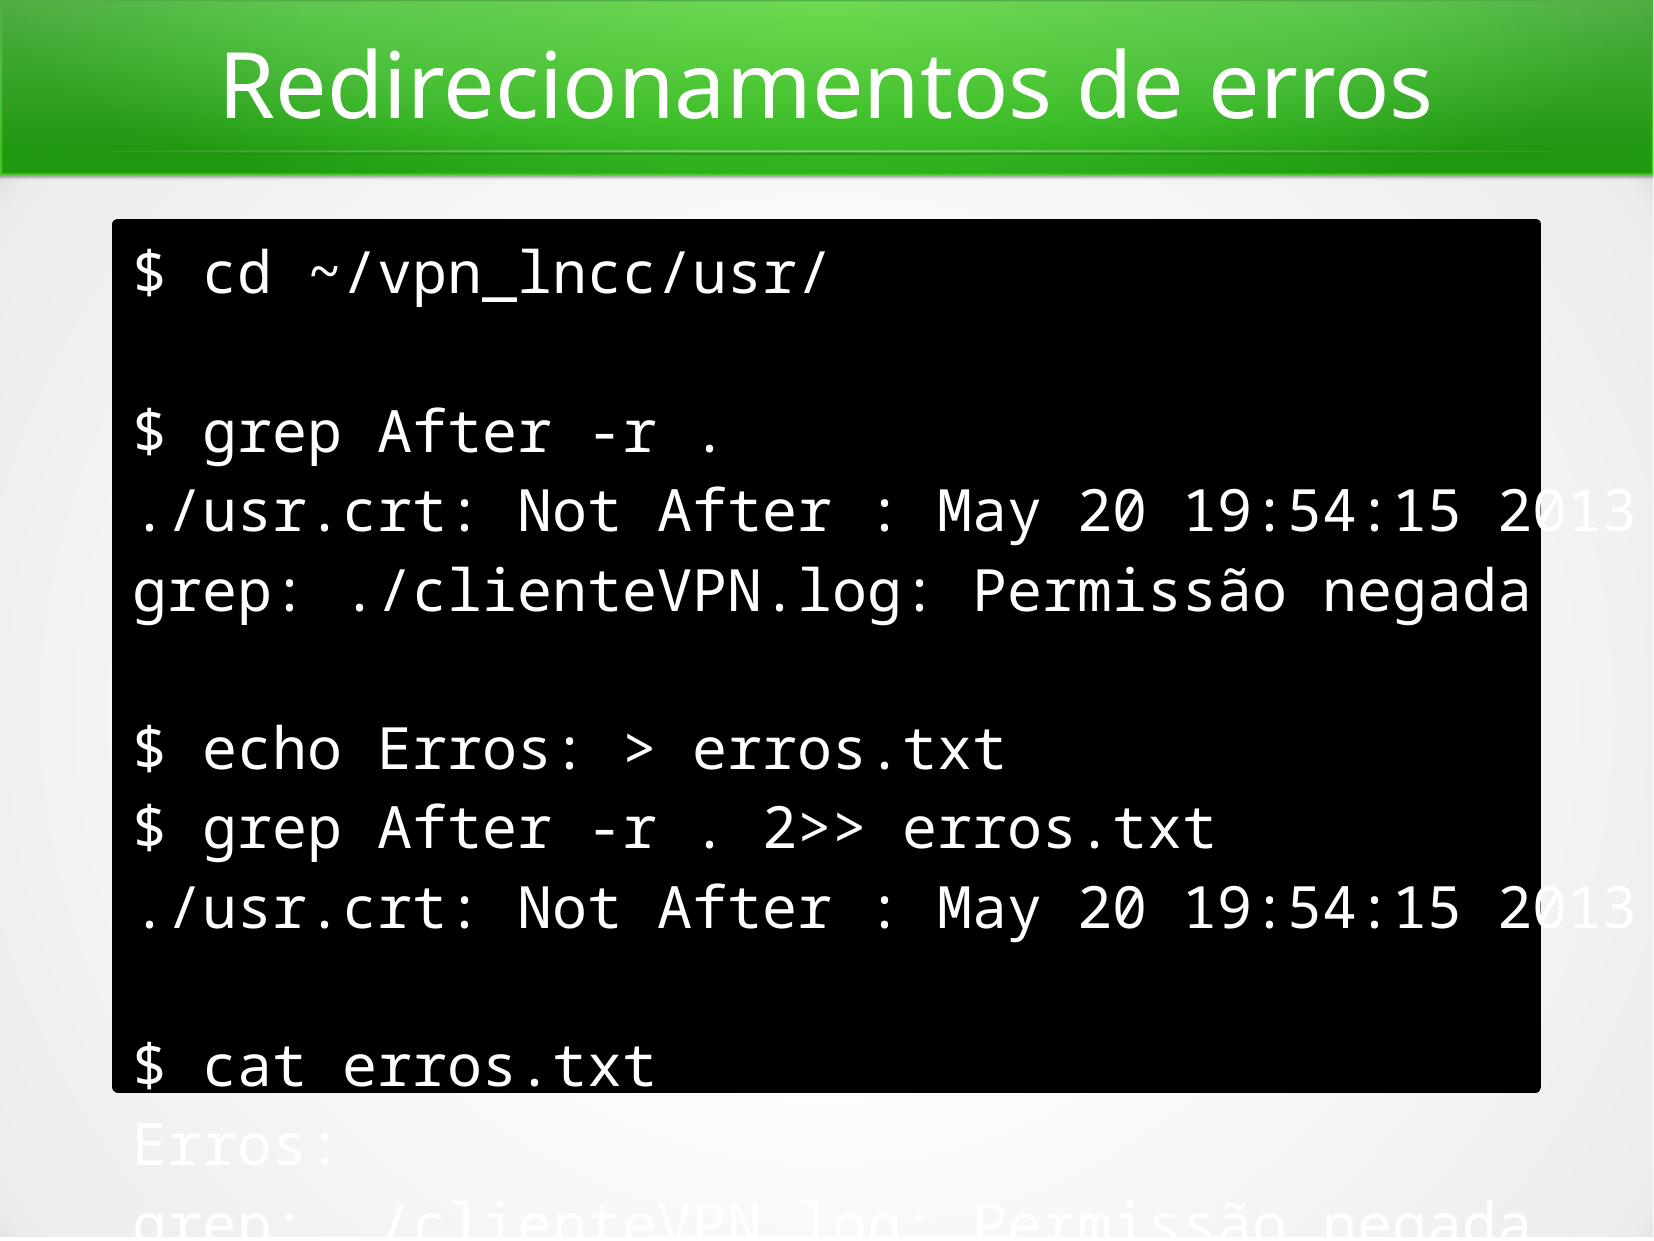

# Redirecionamentos de erros
$ cd ~/vpn_lncc/usr/
$ grep After -r .
./usr.crt: Not After : May 20 19:54:15 2013 GMT
grep: ./clienteVPN.log: Permissão negada
$ echo Erros: > erros.txt
$ grep After -r . 2>> erros.txt
./usr.crt: Not After : May 20 19:54:15 2013 GMT
$ cat erros.txt
Erros:
grep: ./clienteVPN.log: Permissão negada